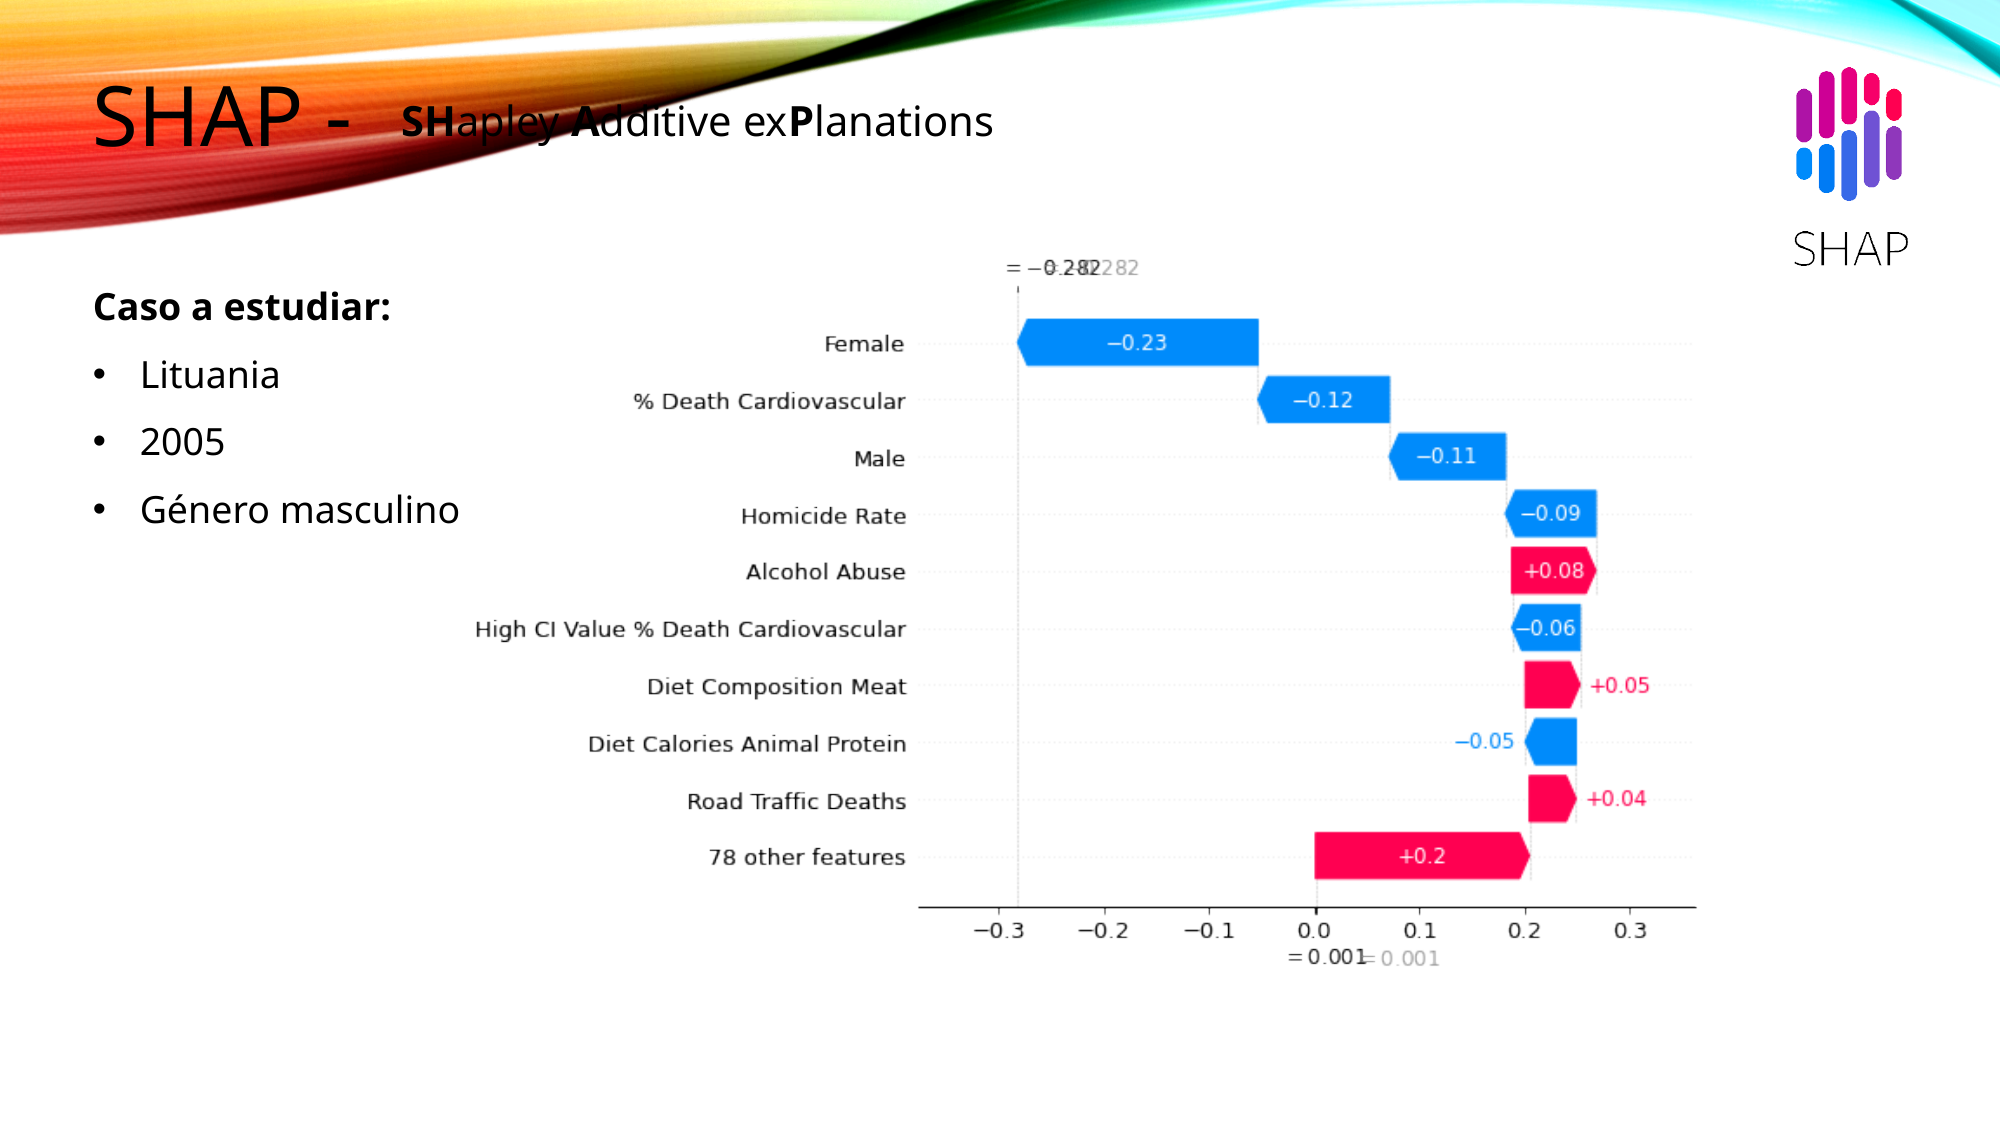

# Shap -
SHapley Additive exPlanations
Caso a estudiar:
Lituania
2005
Género masculino